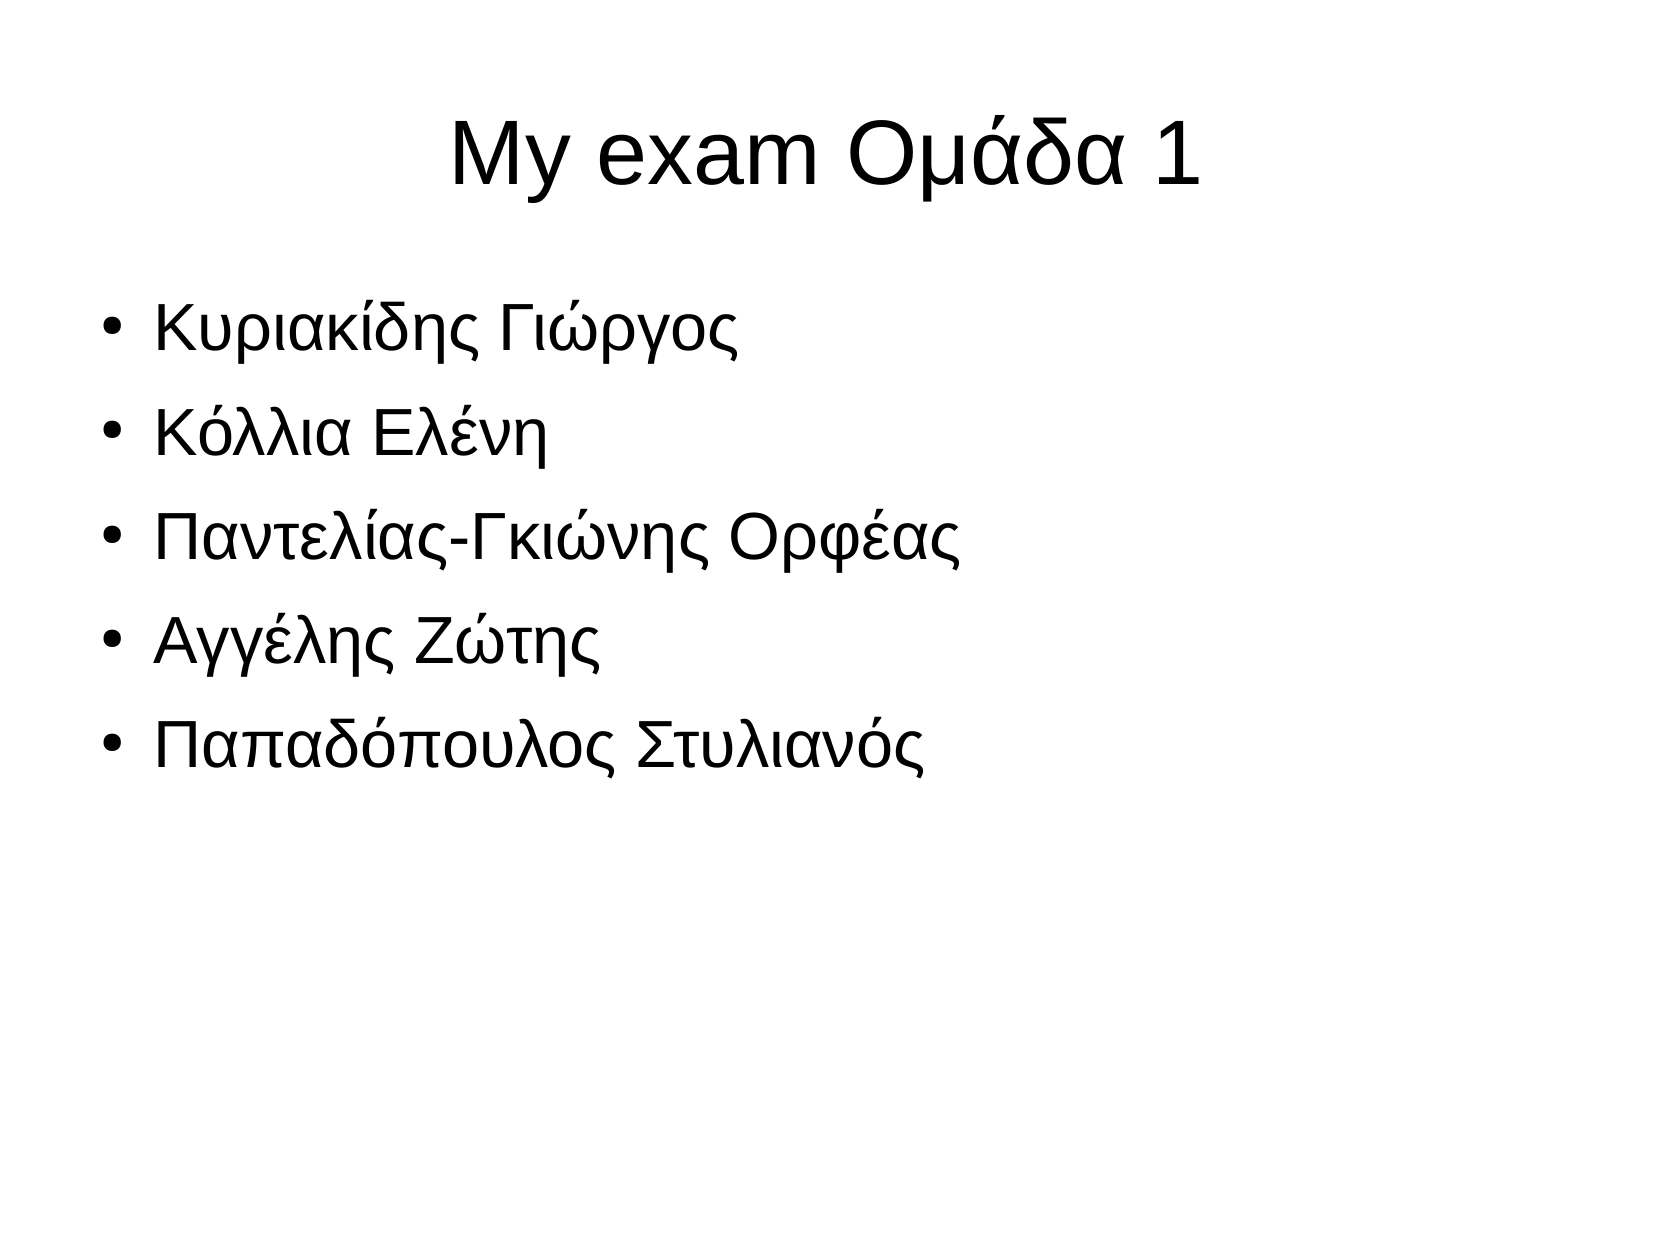

# My exam Ομάδα 1
Κυριακίδης Γιώργος
Κόλλια Ελένη
Παντελίας-Γκιώνης Ορφέας
Αγγέλης Ζώτης
Παπαδόπουλος Στυλιανός